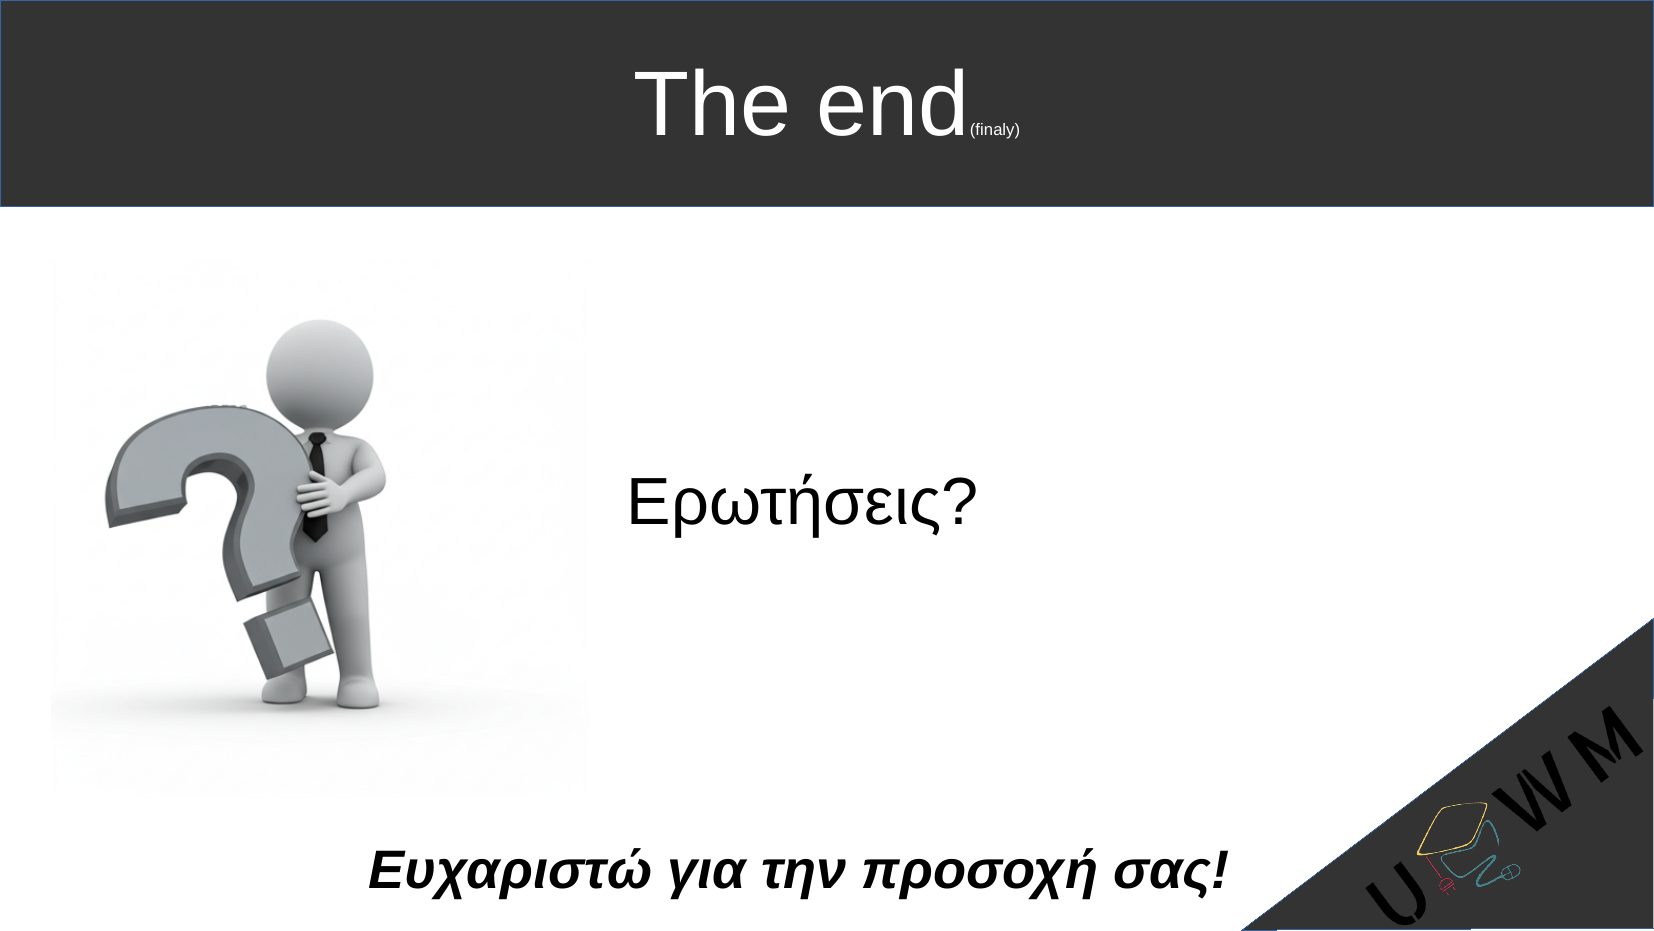

The end(finaly)
#
Ερωτήσεις?
Ευχαριστώ για την προσοχή σας!